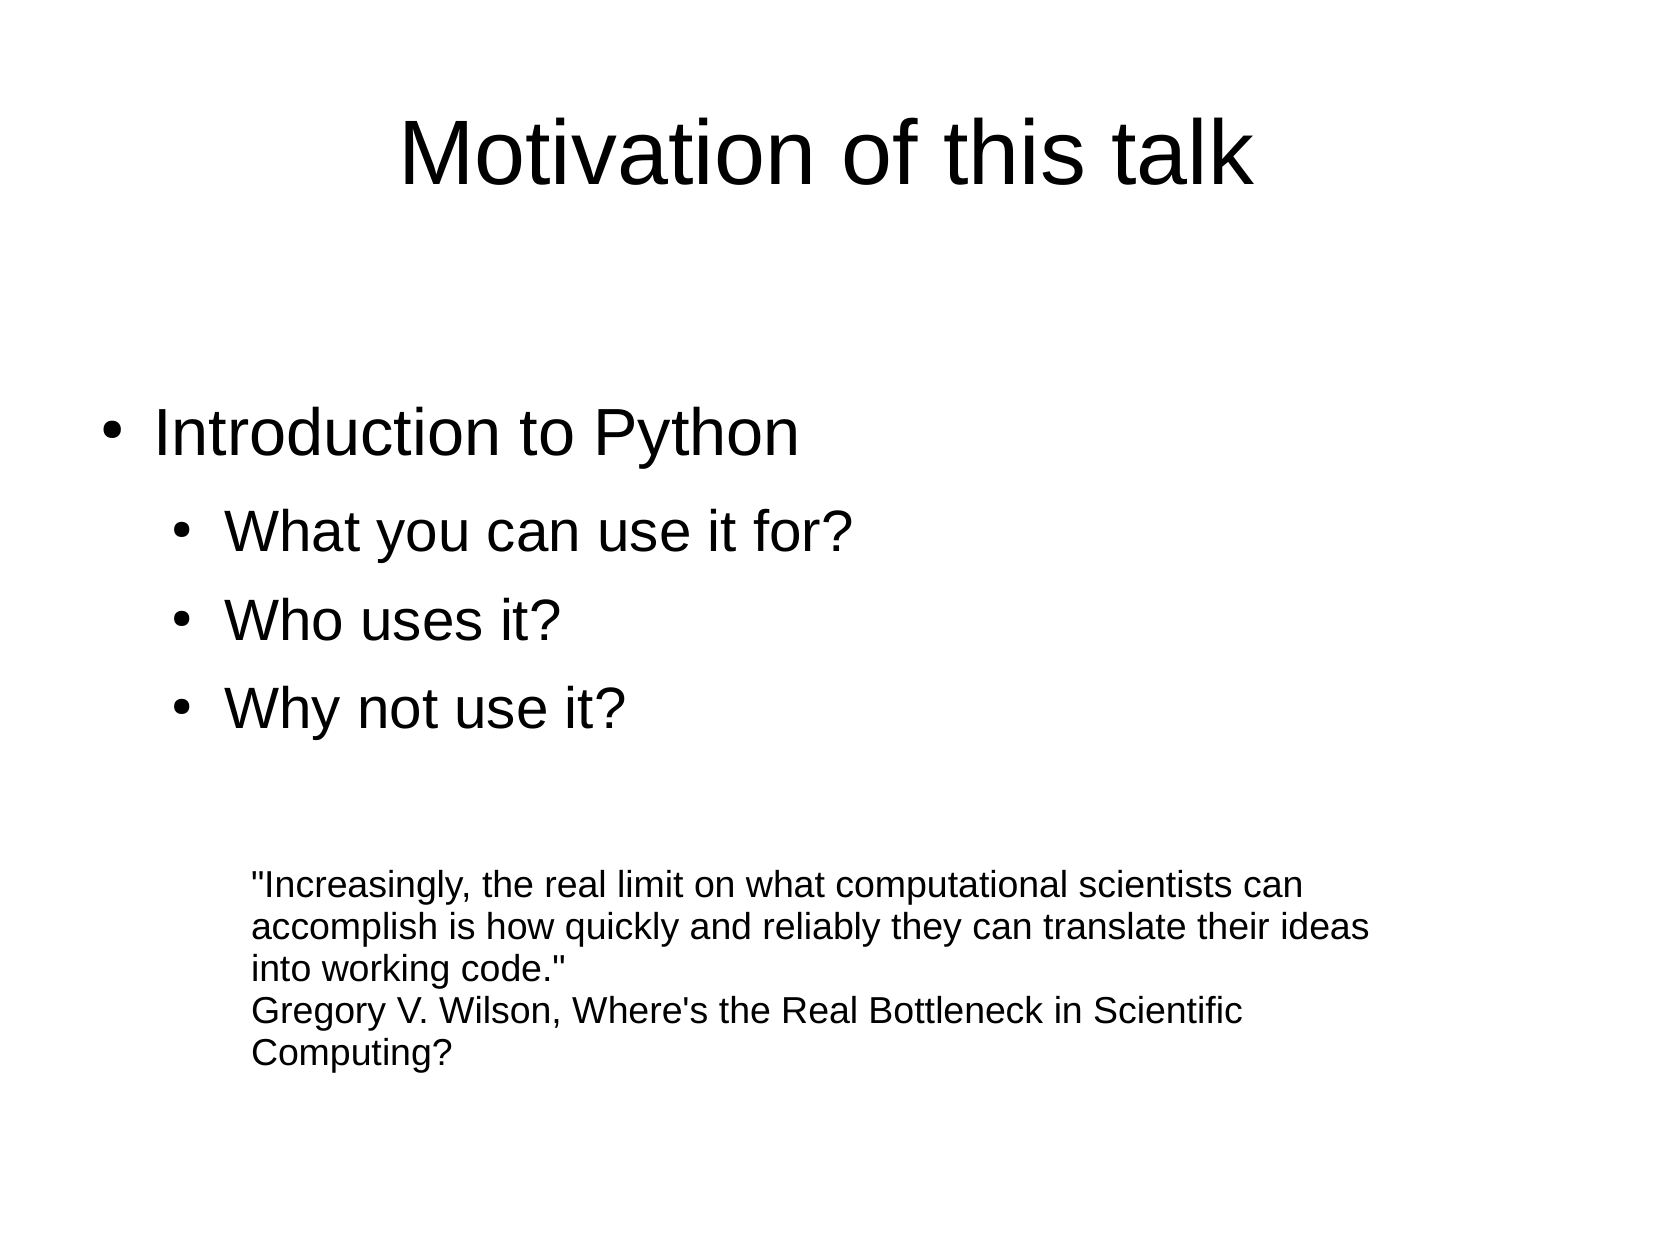

# Motivation of this talk
Introduction to Python
What you can use it for?
Who uses it?
Why not use it?
"Increasingly, the real limit on what computational scientists can accomplish is how quickly and reliably they can translate their ideas into working code."
Gregory V. Wilson, Where's the Real Bottleneck in Scientific Computing?